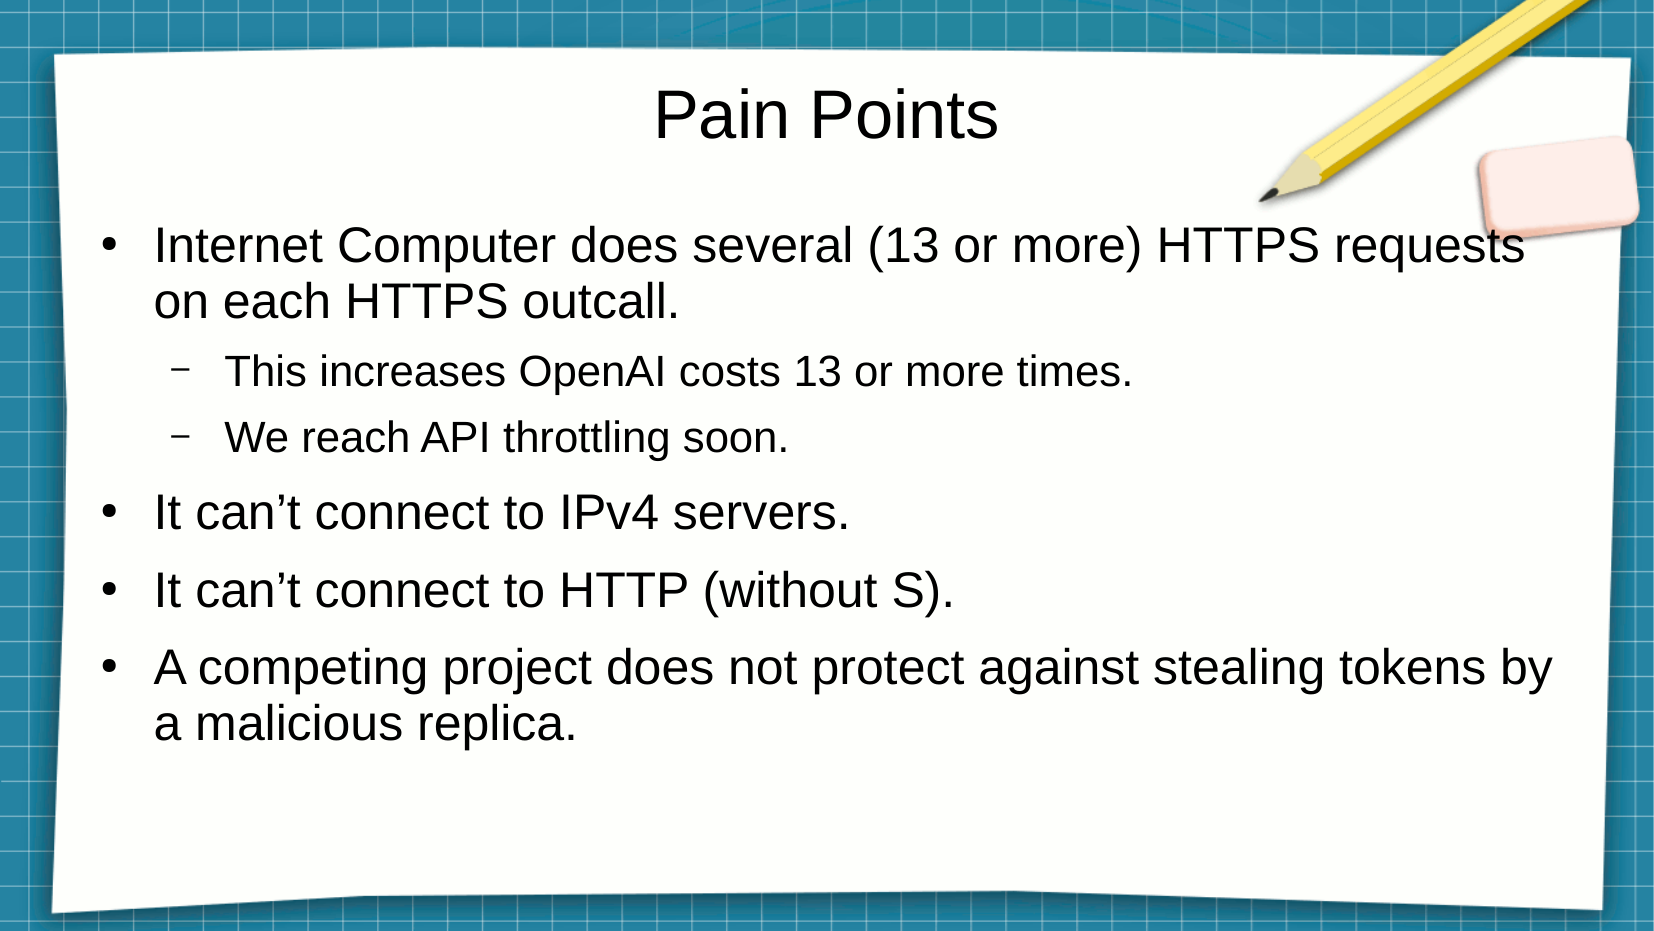

# Pain Points
Internet Computer does several (13 or more) HTTPS requests on each HTTPS outcall.
This increases OpenAI costs 13 or more times.
We reach API throttling soon.
It can’t connect to IPv4 servers.
It can’t connect to HTTP (without S).
A competing project does not protect against stealing tokens by a malicious replica.